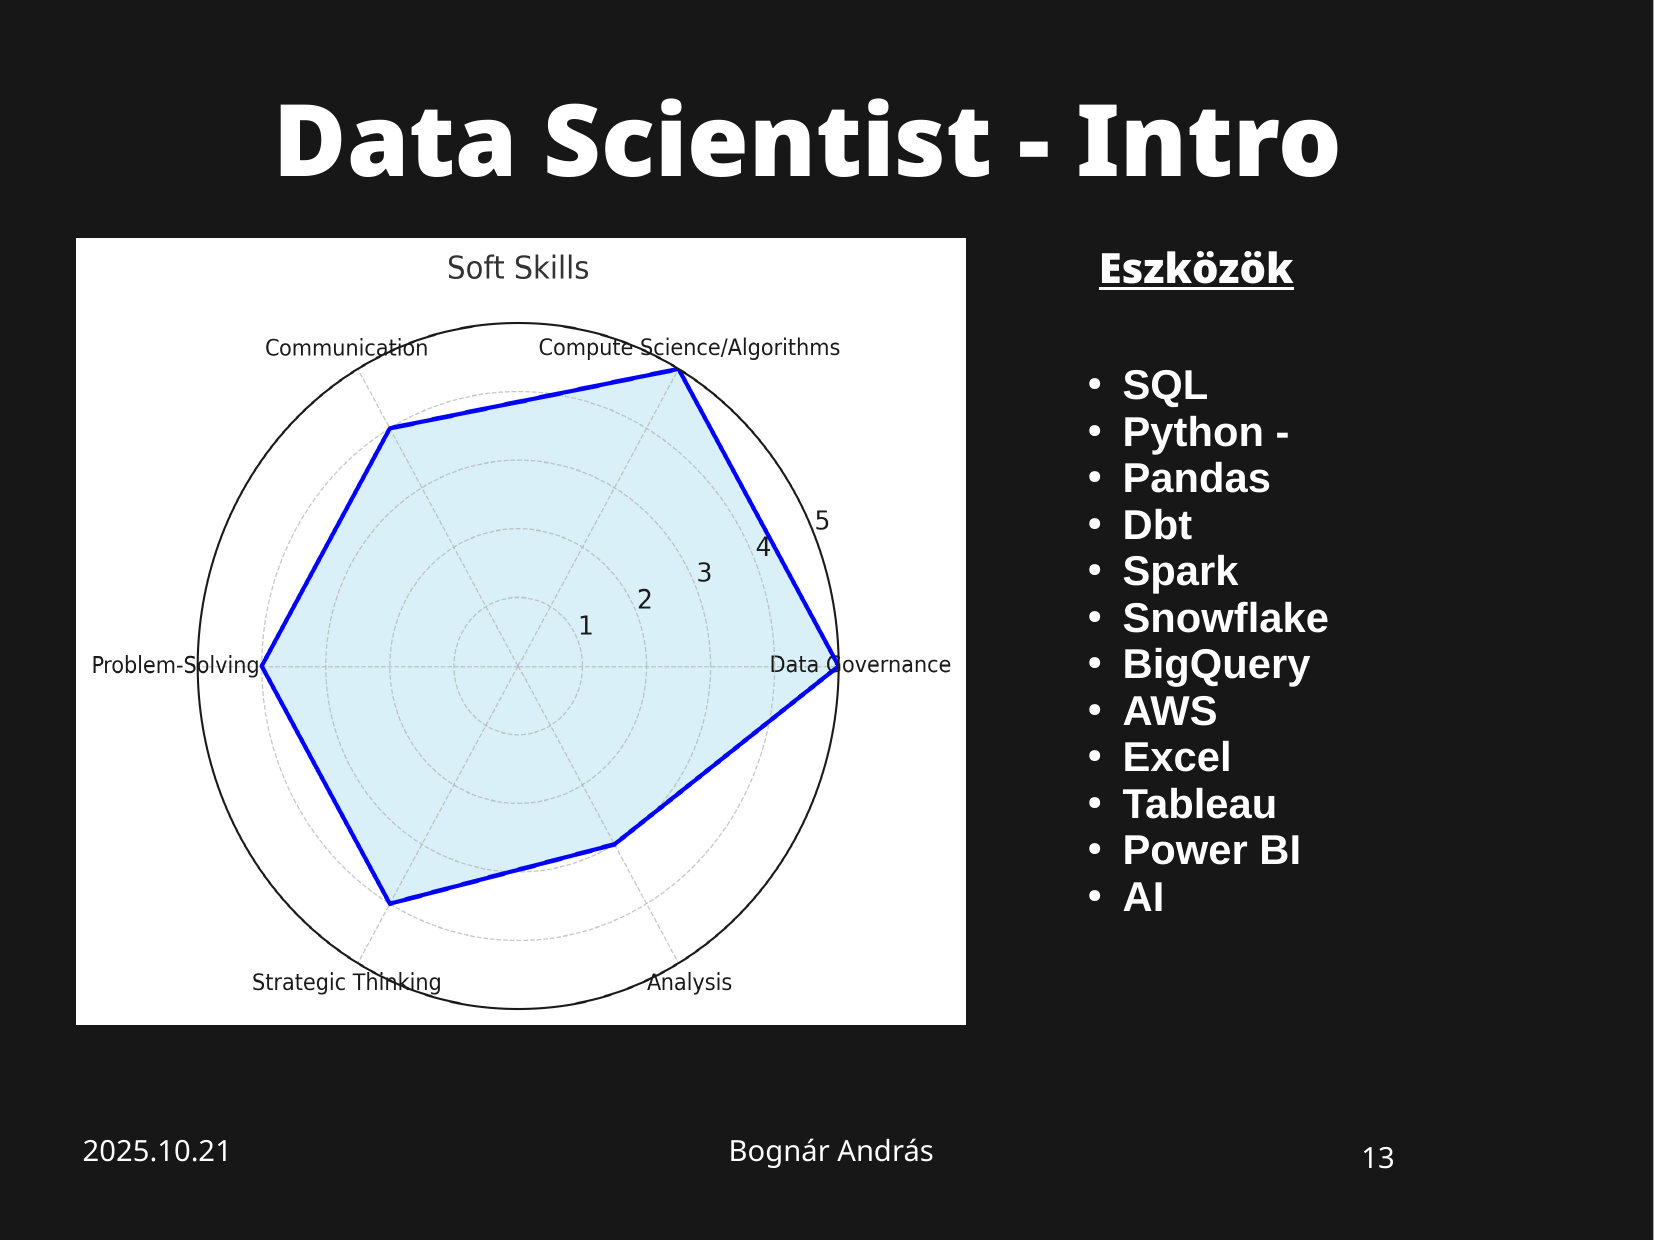

Data Scientist - Intro
Eszközök
SQL
Python -
Pandas
Dbt
Spark
Snowflake
BigQuery
AWS
Excel
Tableau
Power BI
AI